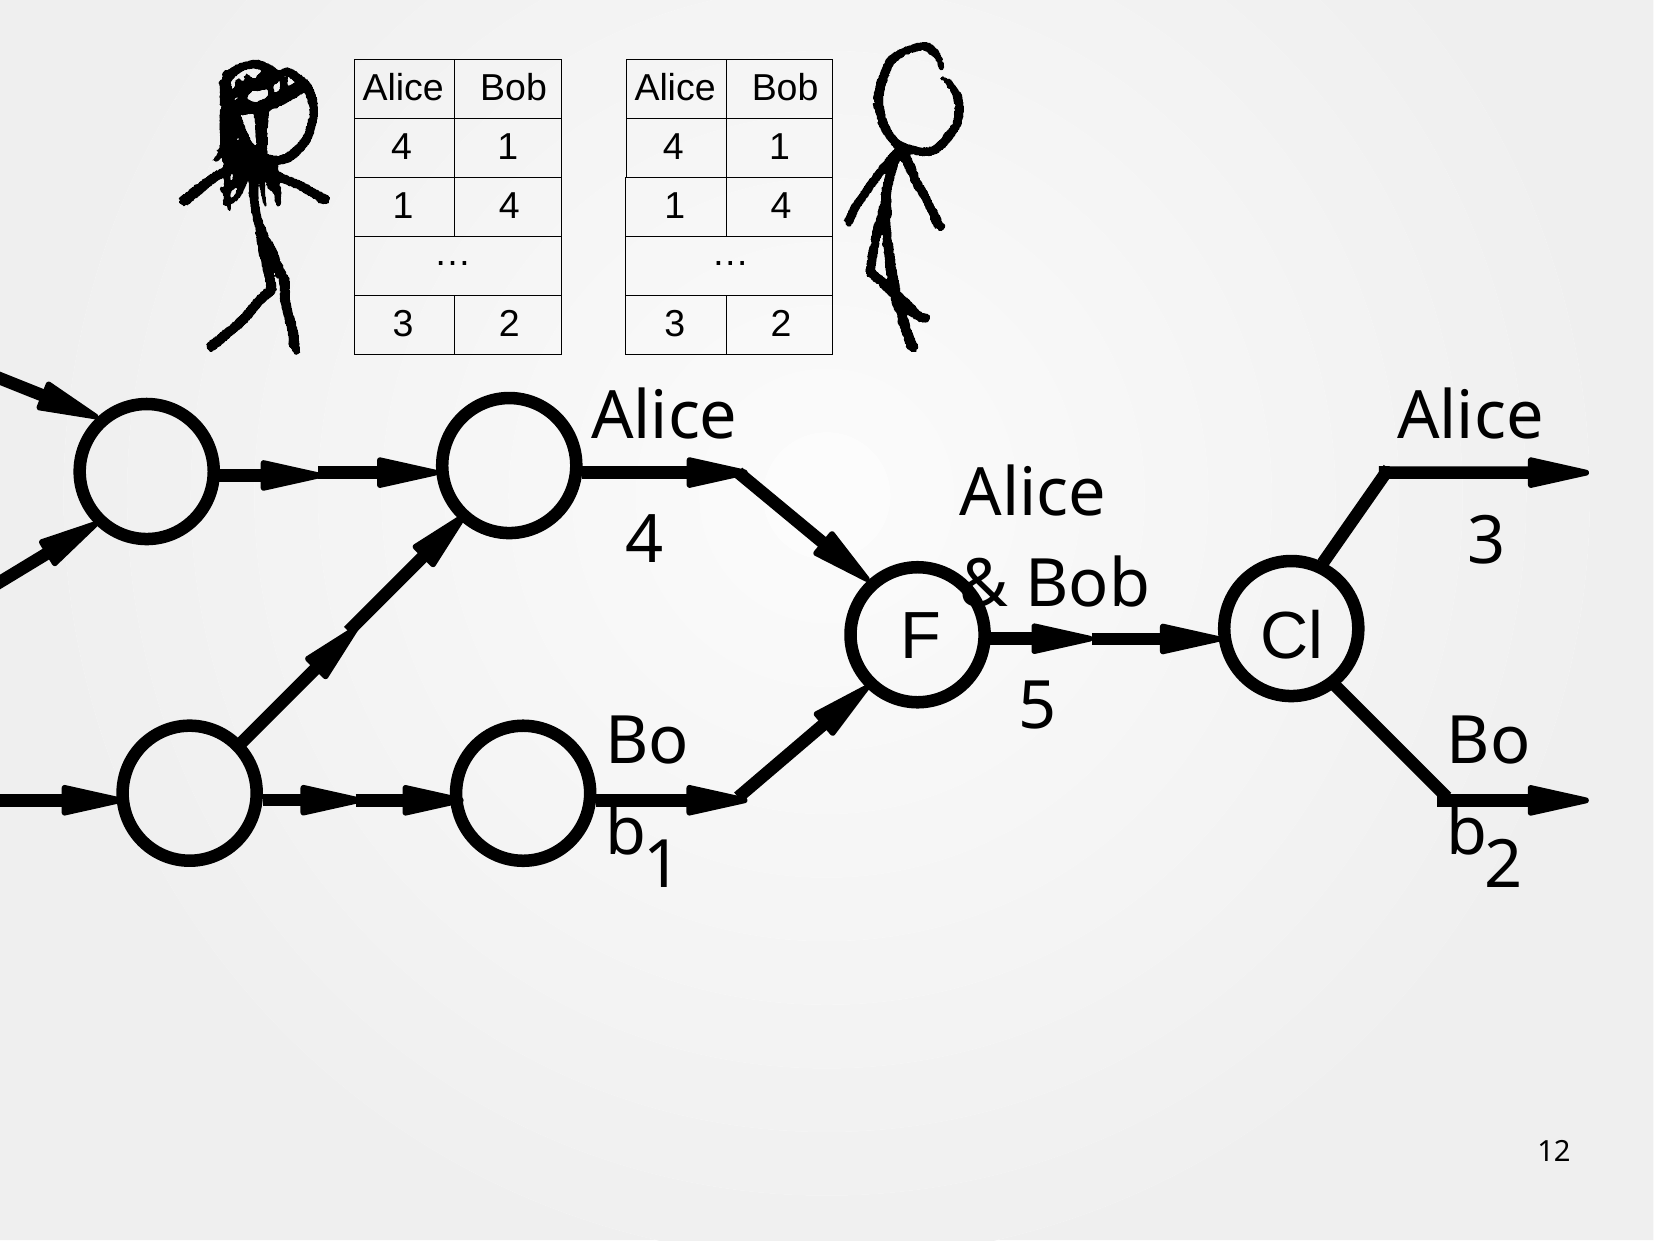

Alice
Bob
Alice
Bob
4
1
4
1
1
4
1
4
…
…
3
2
3
2
Alice
Alice
Alice
& Bob
4
3
F
Cl
5
Bob
Bob
1
2
12